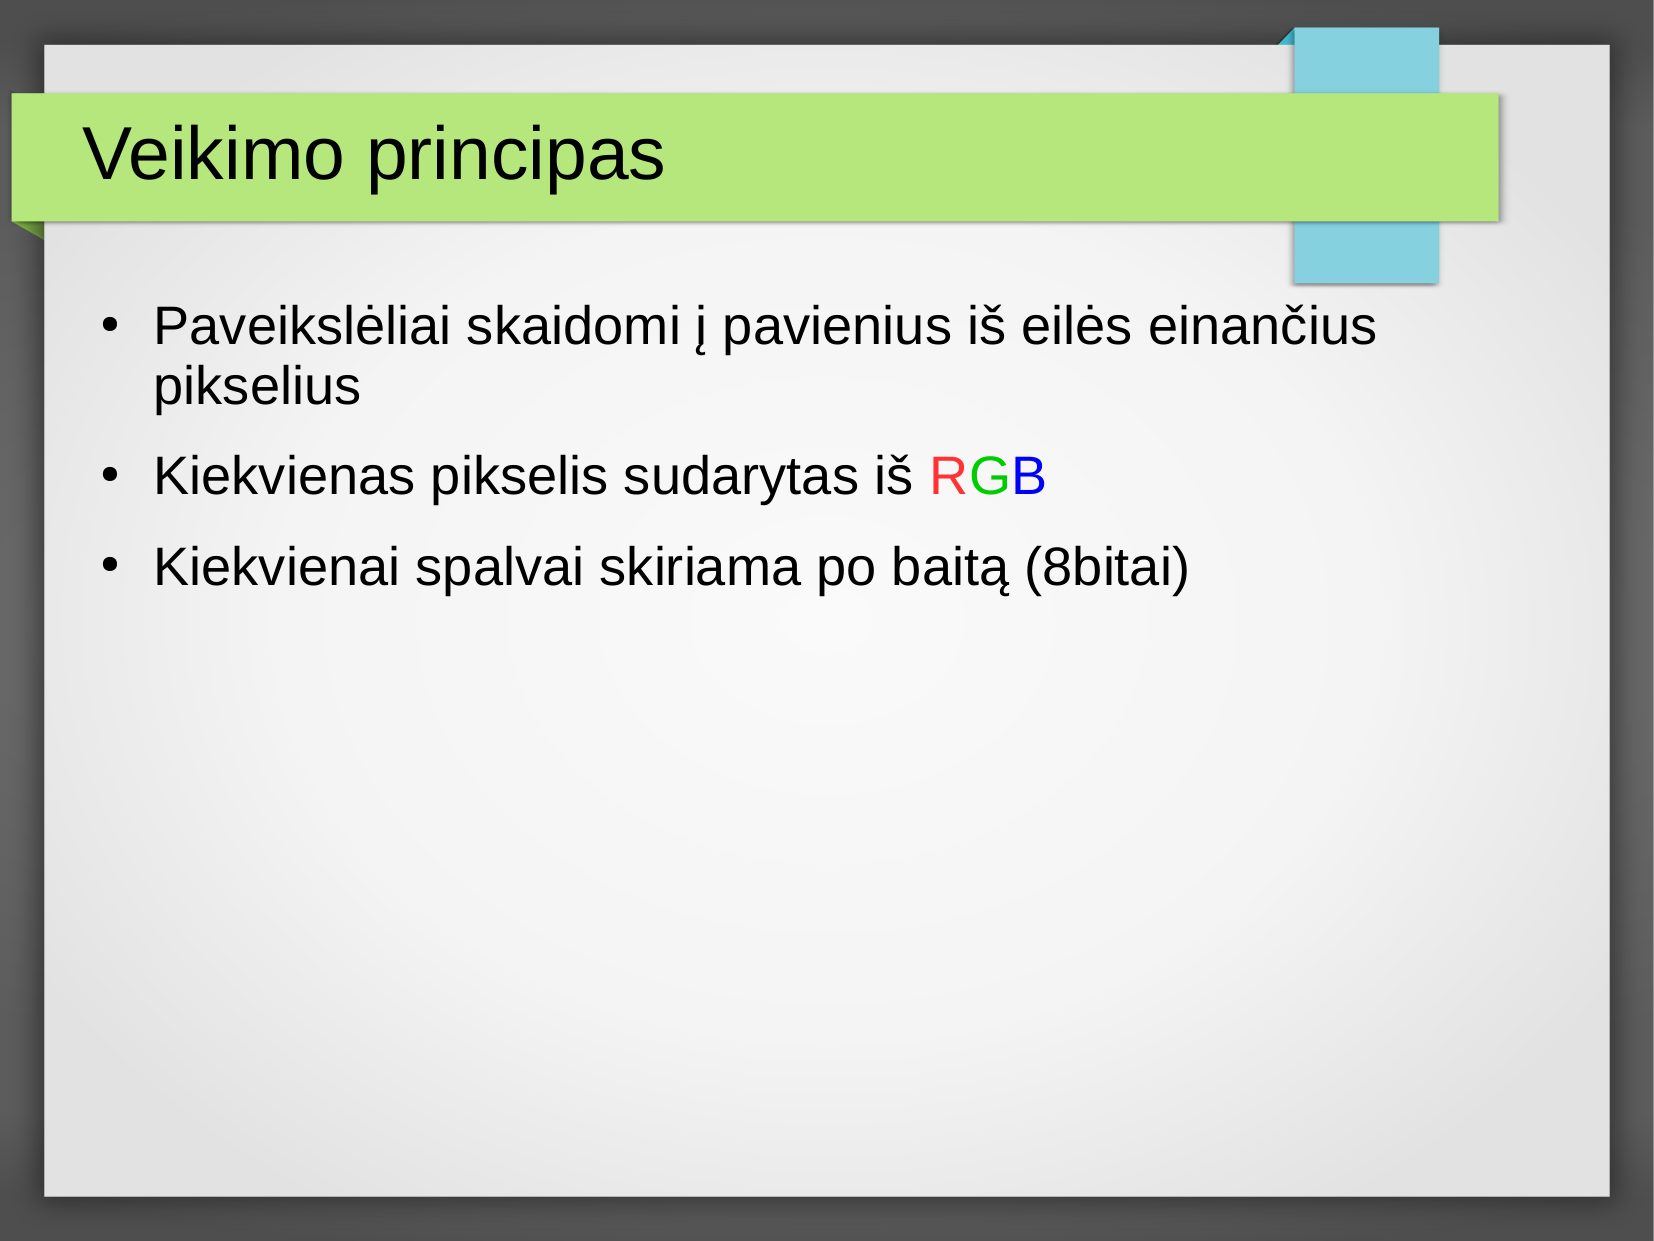

# Veikimo principas
Paveikslėliai skaidomi į pavienius iš eilės einančius pikselius
Kiekvienas pikselis sudarytas iš RGB
Kiekvienai spalvai skiriama po baitą (8bitai)